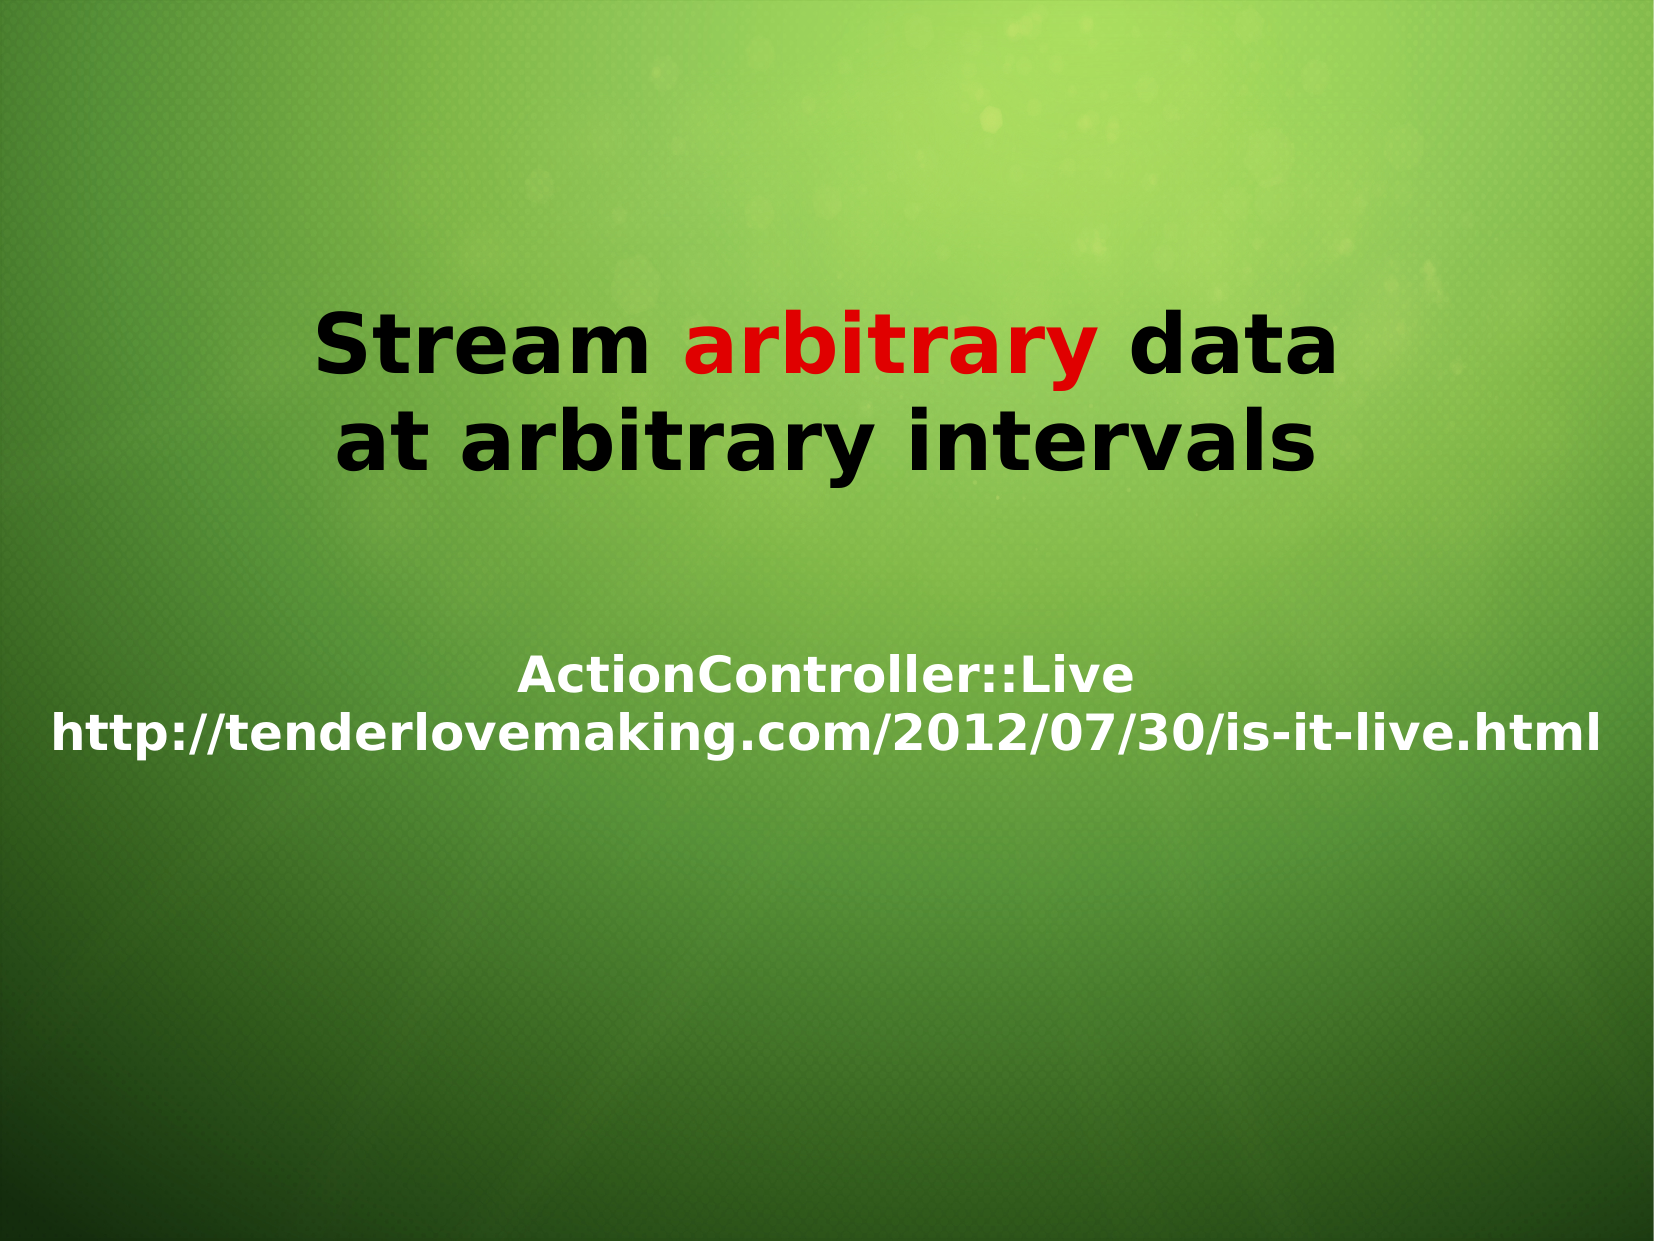

# Stream arbitrary data
at arbitrary intervals
ActionController::Live
http://tenderlovemaking.com/2012/07/30/is-it-live.html